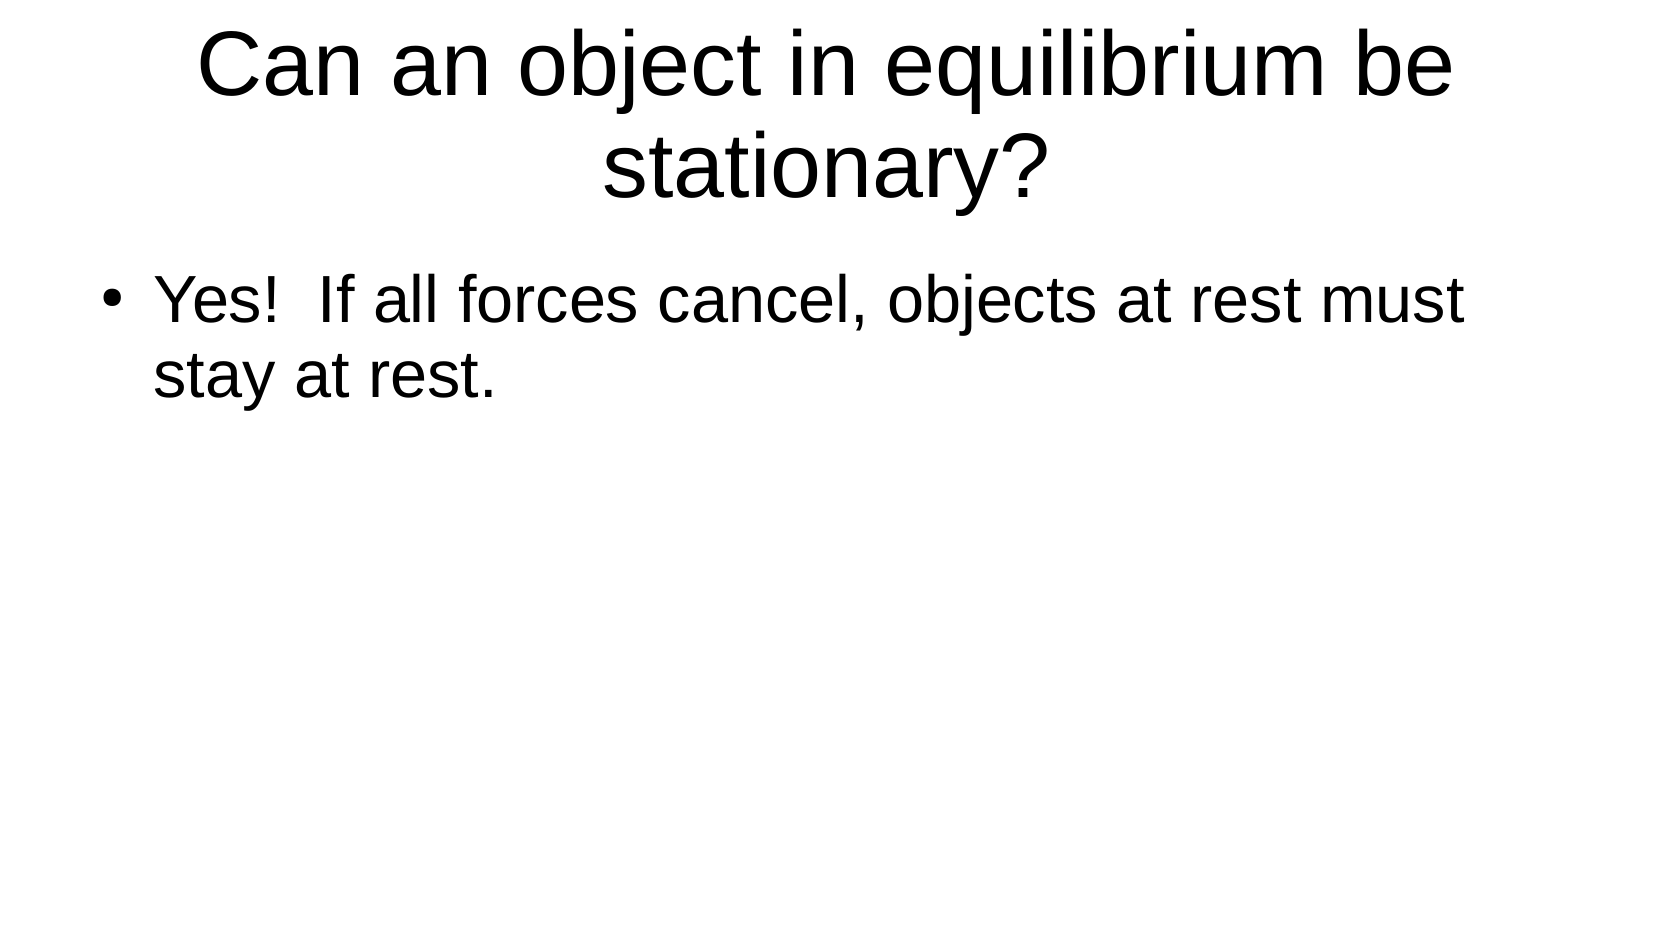

# Can an object in equilibrium be stationary?
Yes! If all forces cancel, objects at rest must stay at rest.